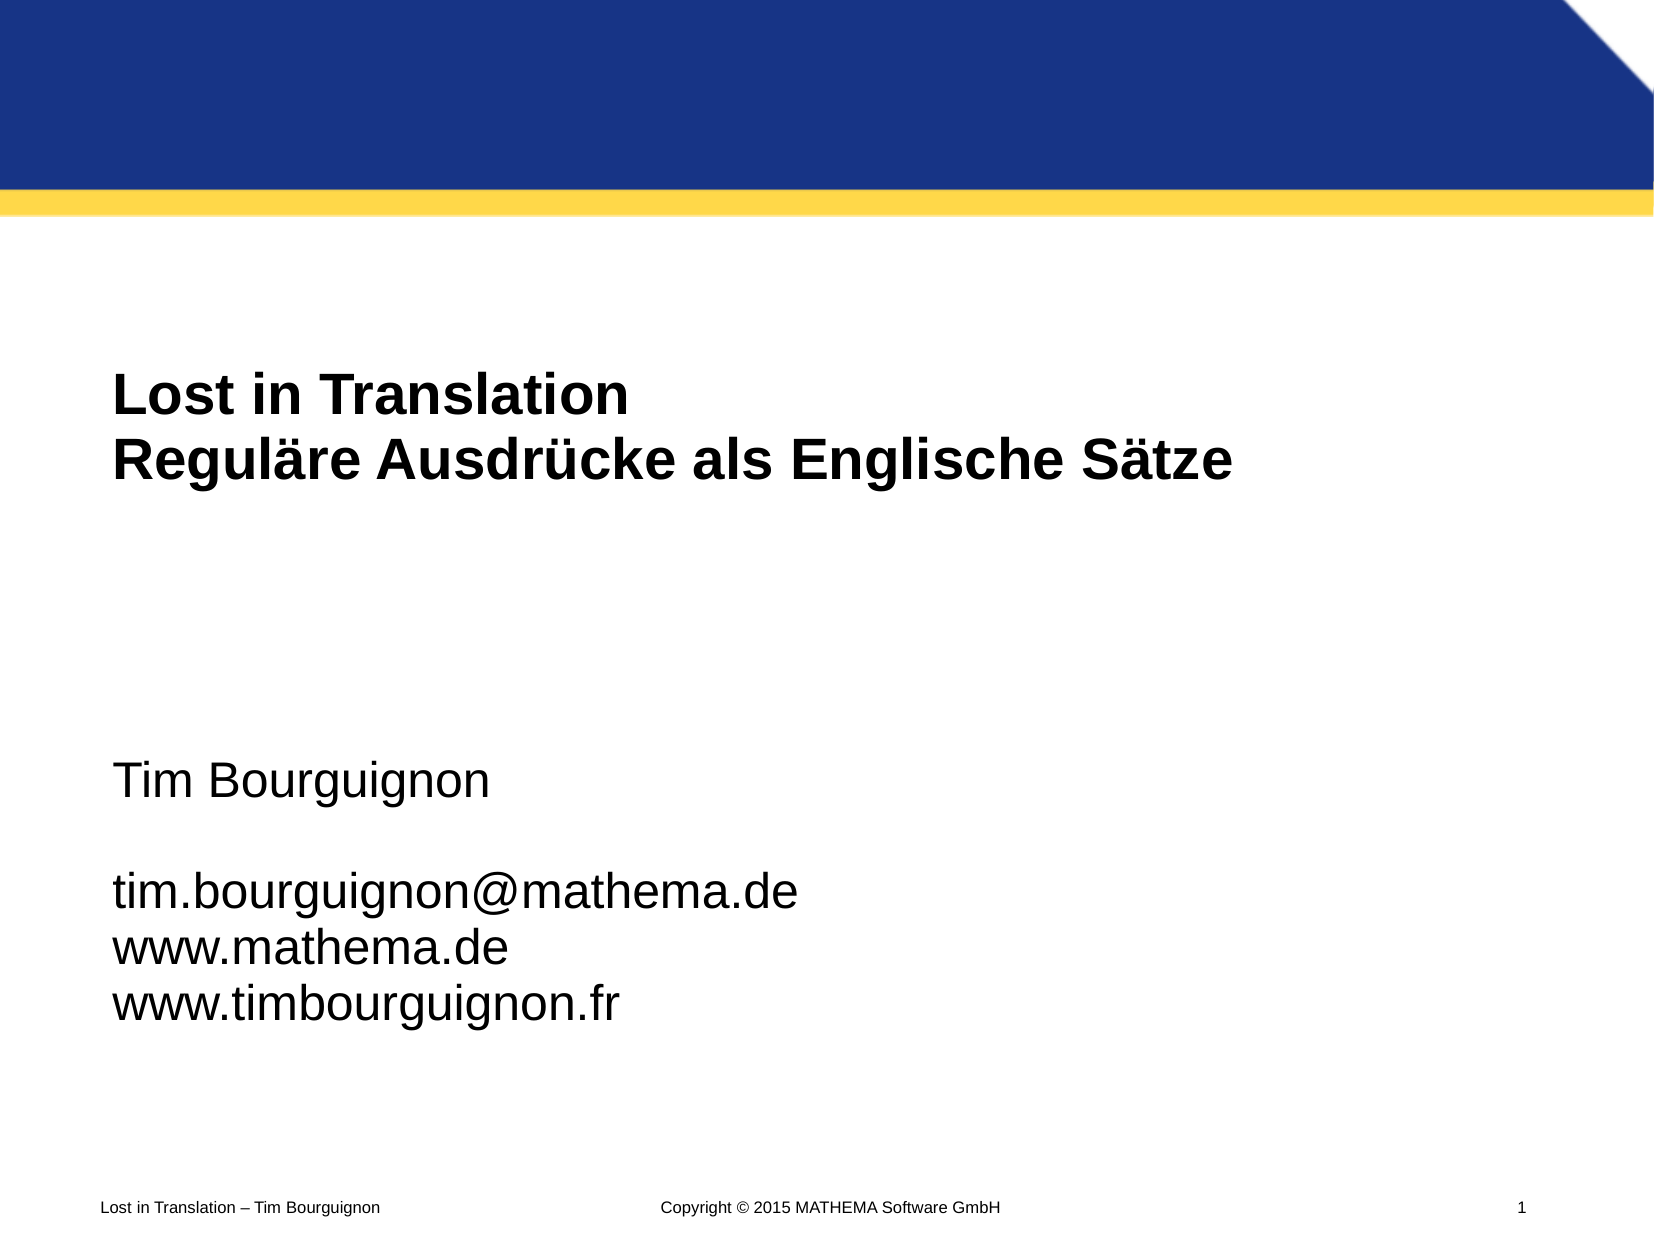

# Lost in Translation
Reguläre Ausdrücke als Englische Sätze
Tim Bourguignon
tim.bourguignon@mathema.de
www.mathema.de
www.timbourguignon.fr